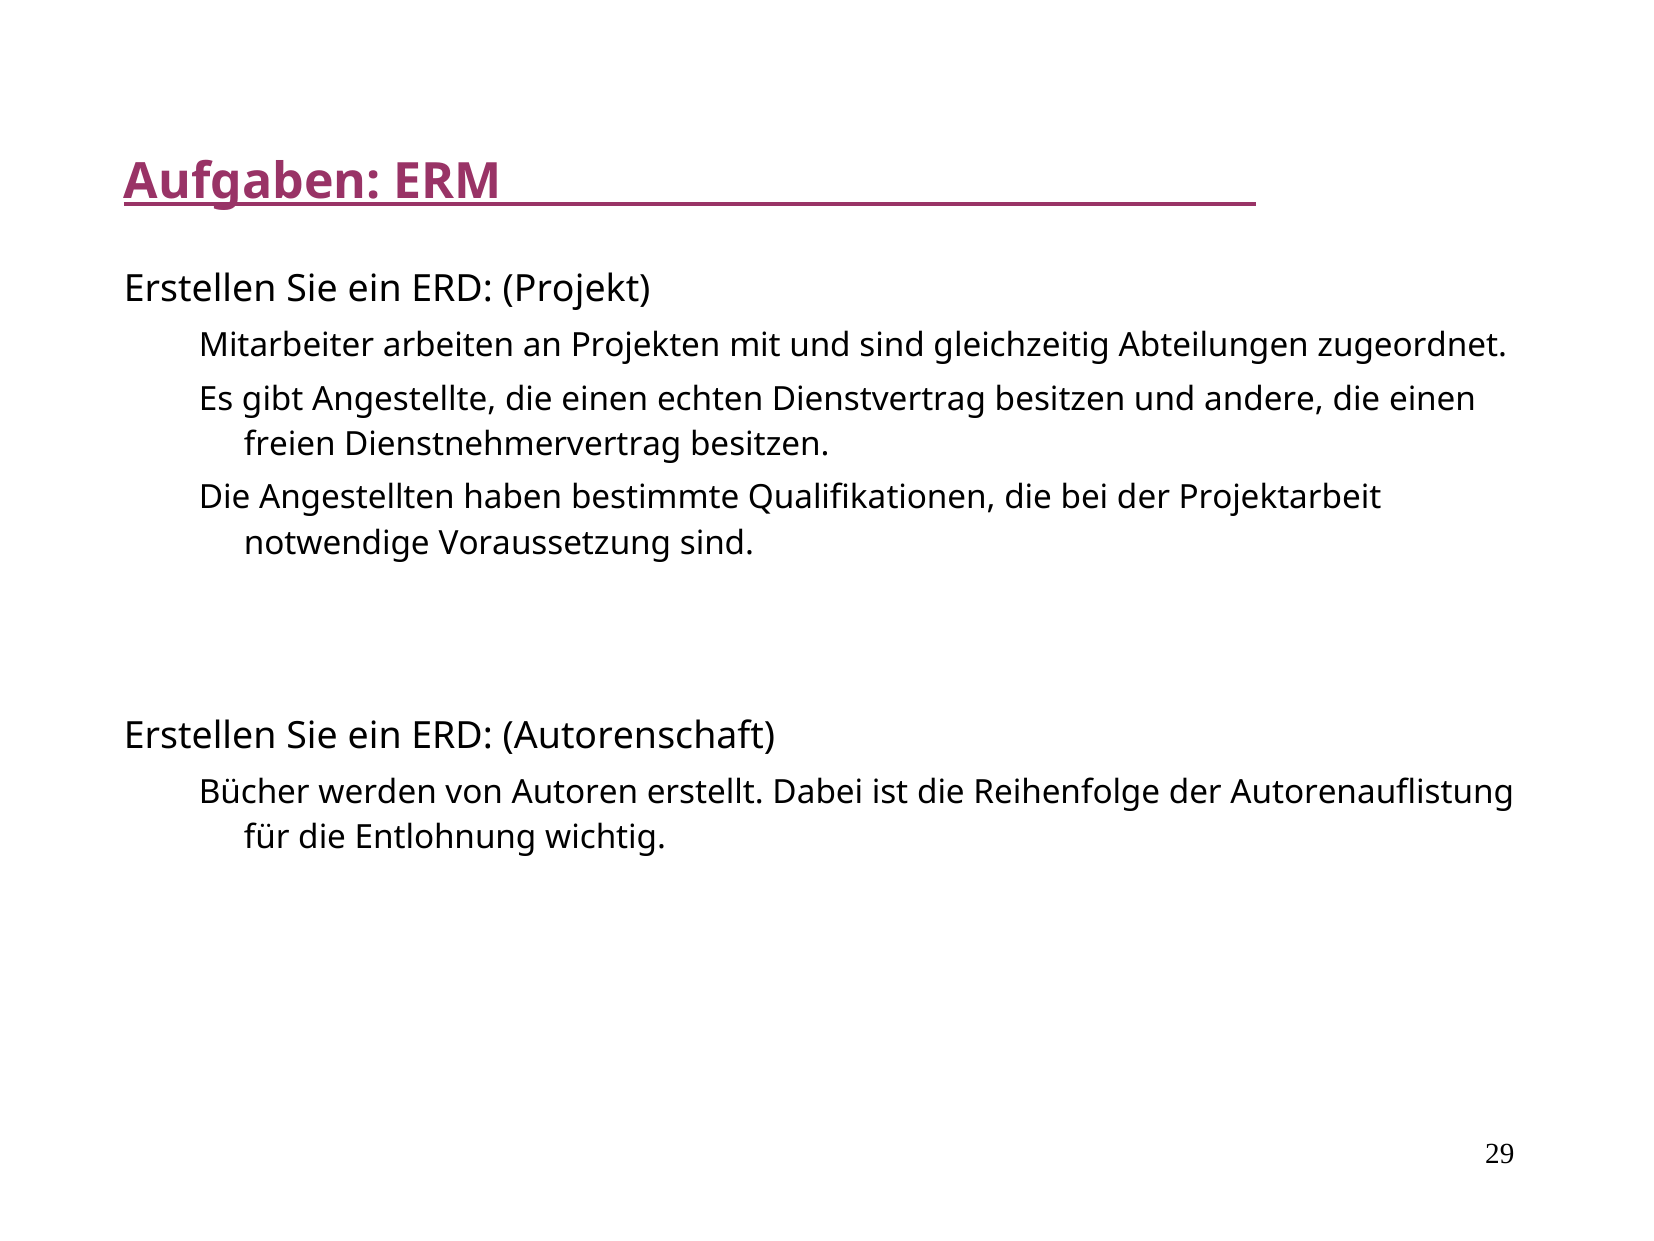

# Aufgaben: ERM
Erstellen Sie ein ERD: (Projekt)
Mitarbeiter arbeiten an Projekten mit und sind gleichzeitig Abteilungen zugeordnet.
Es gibt Angestellte, die einen echten Dienstvertrag besitzen und andere, die einen freien Dienstnehmervertrag besitzen.
Die Angestellten haben bestimmte Qualifikationen, die bei der Projektarbeit notwendige Voraussetzung sind.
Erstellen Sie ein ERD: (Autorenschaft)
Bücher werden von Autoren erstellt. Dabei ist die Reihenfolge der Autorenauflistung für die Entlohnung wichtig.
29